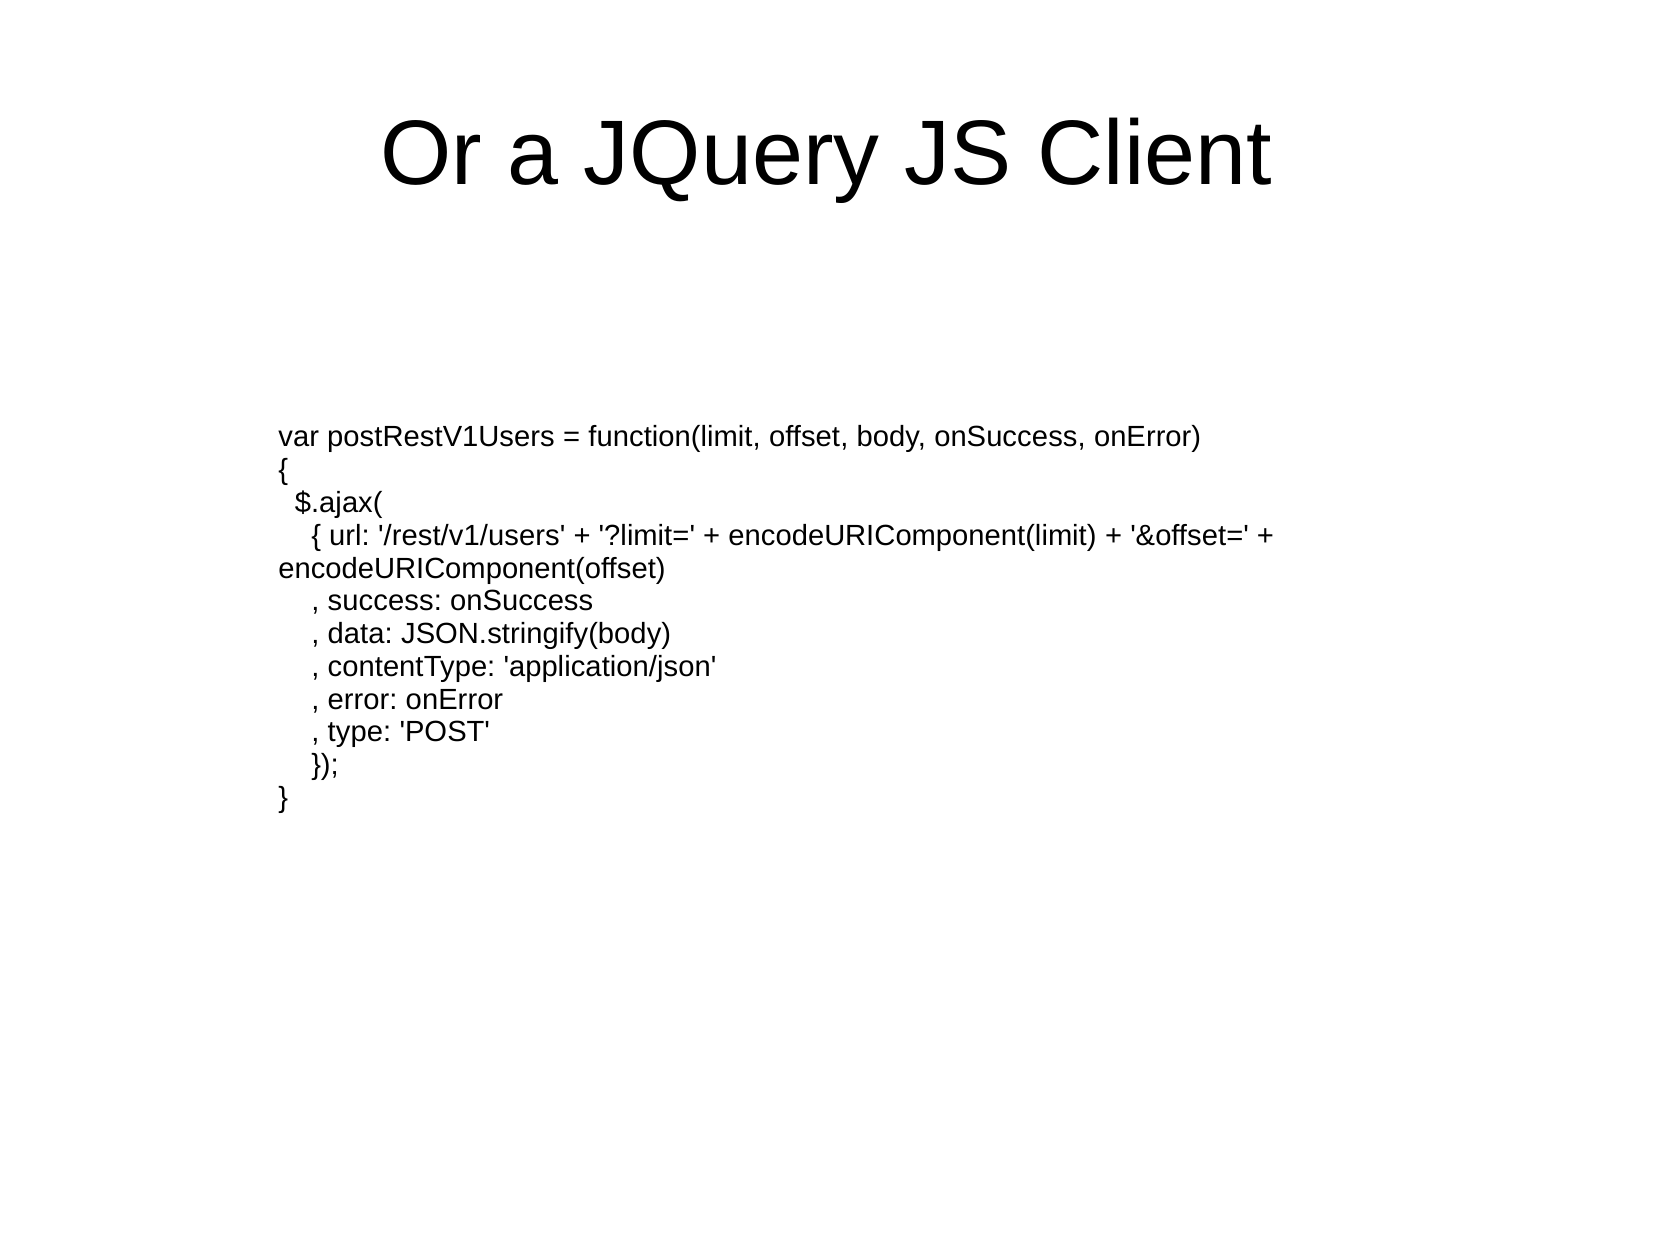

# Or a JQuery JS Client
var postRestV1Users = function(limit, offset, body, onSuccess, onError)
{
 $.ajax(
 { url: '/rest/v1/users' + '?limit=' + encodeURIComponent(limit) + '&offset=' + encodeURIComponent(offset)
 , success: onSuccess
 , data: JSON.stringify(body)
 , contentType: 'application/json'
 , error: onError
 , type: 'POST'
 });
}